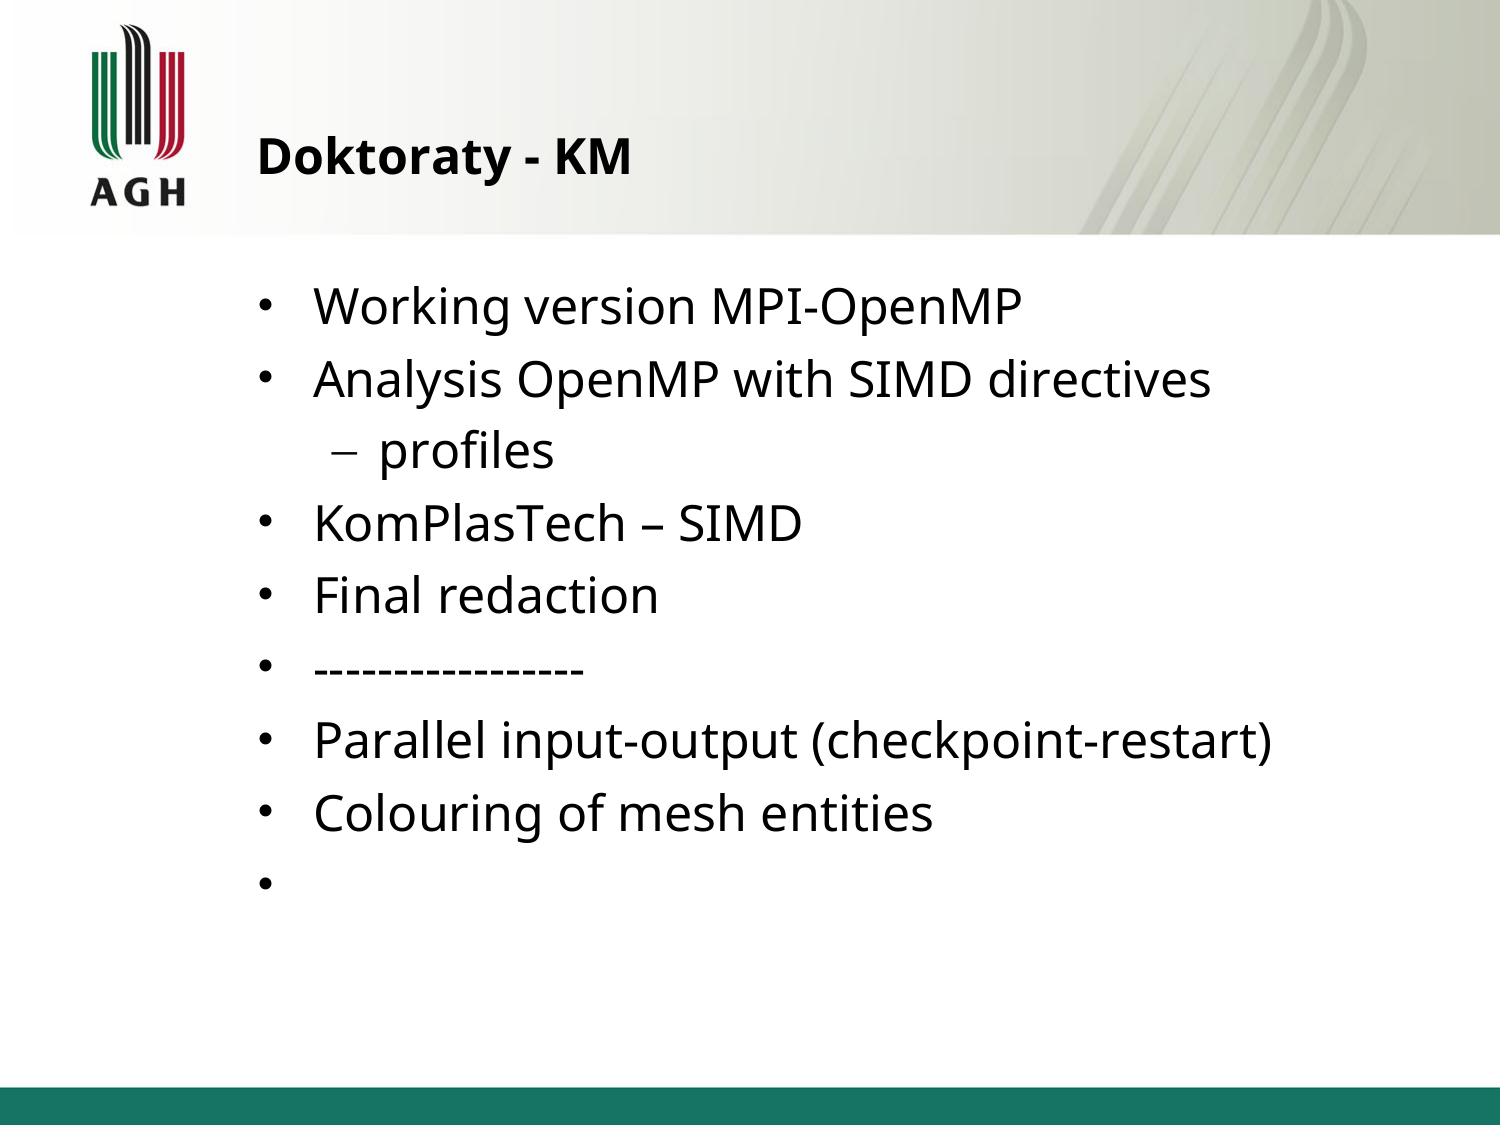

# Doktoraty - KM
Working version MPI-OpenMP
Analysis OpenMP with SIMD directives
profiles
KomPlasTech – SIMD
Final redaction
-----------------
Parallel input-output (checkpoint-restart)
Colouring of mesh entities